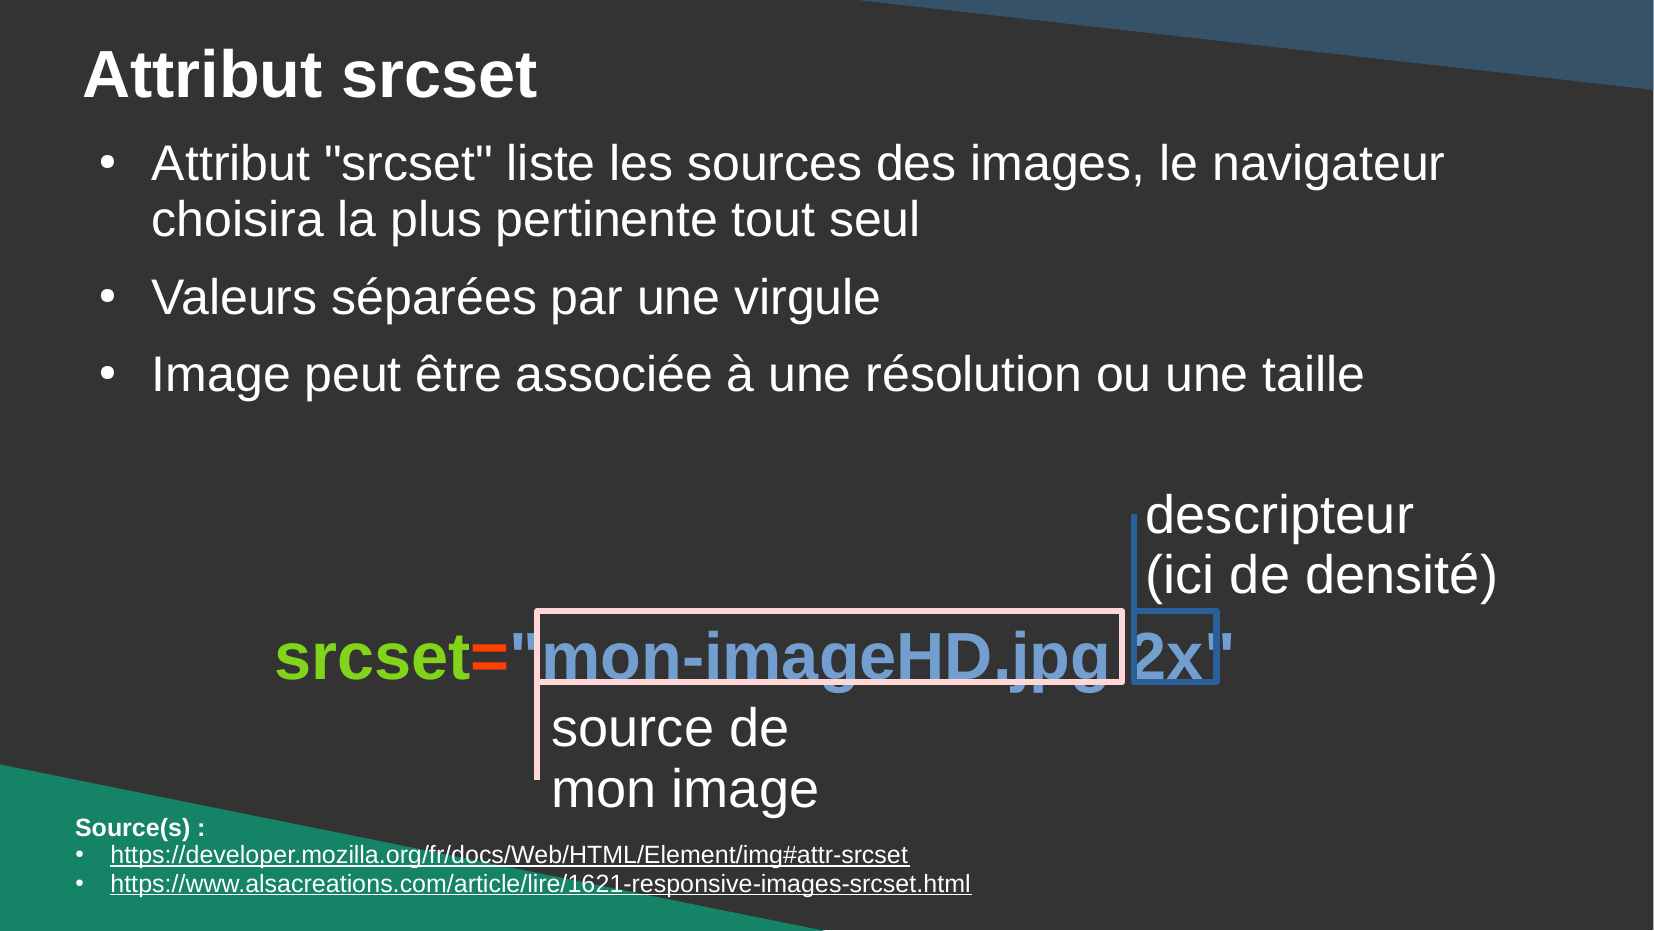

# Attribut srcset
Attribut "srcset" liste les sources des images, le navigateur choisira la plus pertinente tout seul
Valeurs séparées par une virgule
Image peut être associée à une résolution ou une taille
descripteur
(ici de densité)
srcset="mon-imageHD.jpg 2x"
source de mon image
Source(s) :
https://developer.mozilla.org/fr/docs/Web/HTML/Element/img#attr-srcset
https://www.alsacreations.com/article/lire/1621-responsive-images-srcset.html